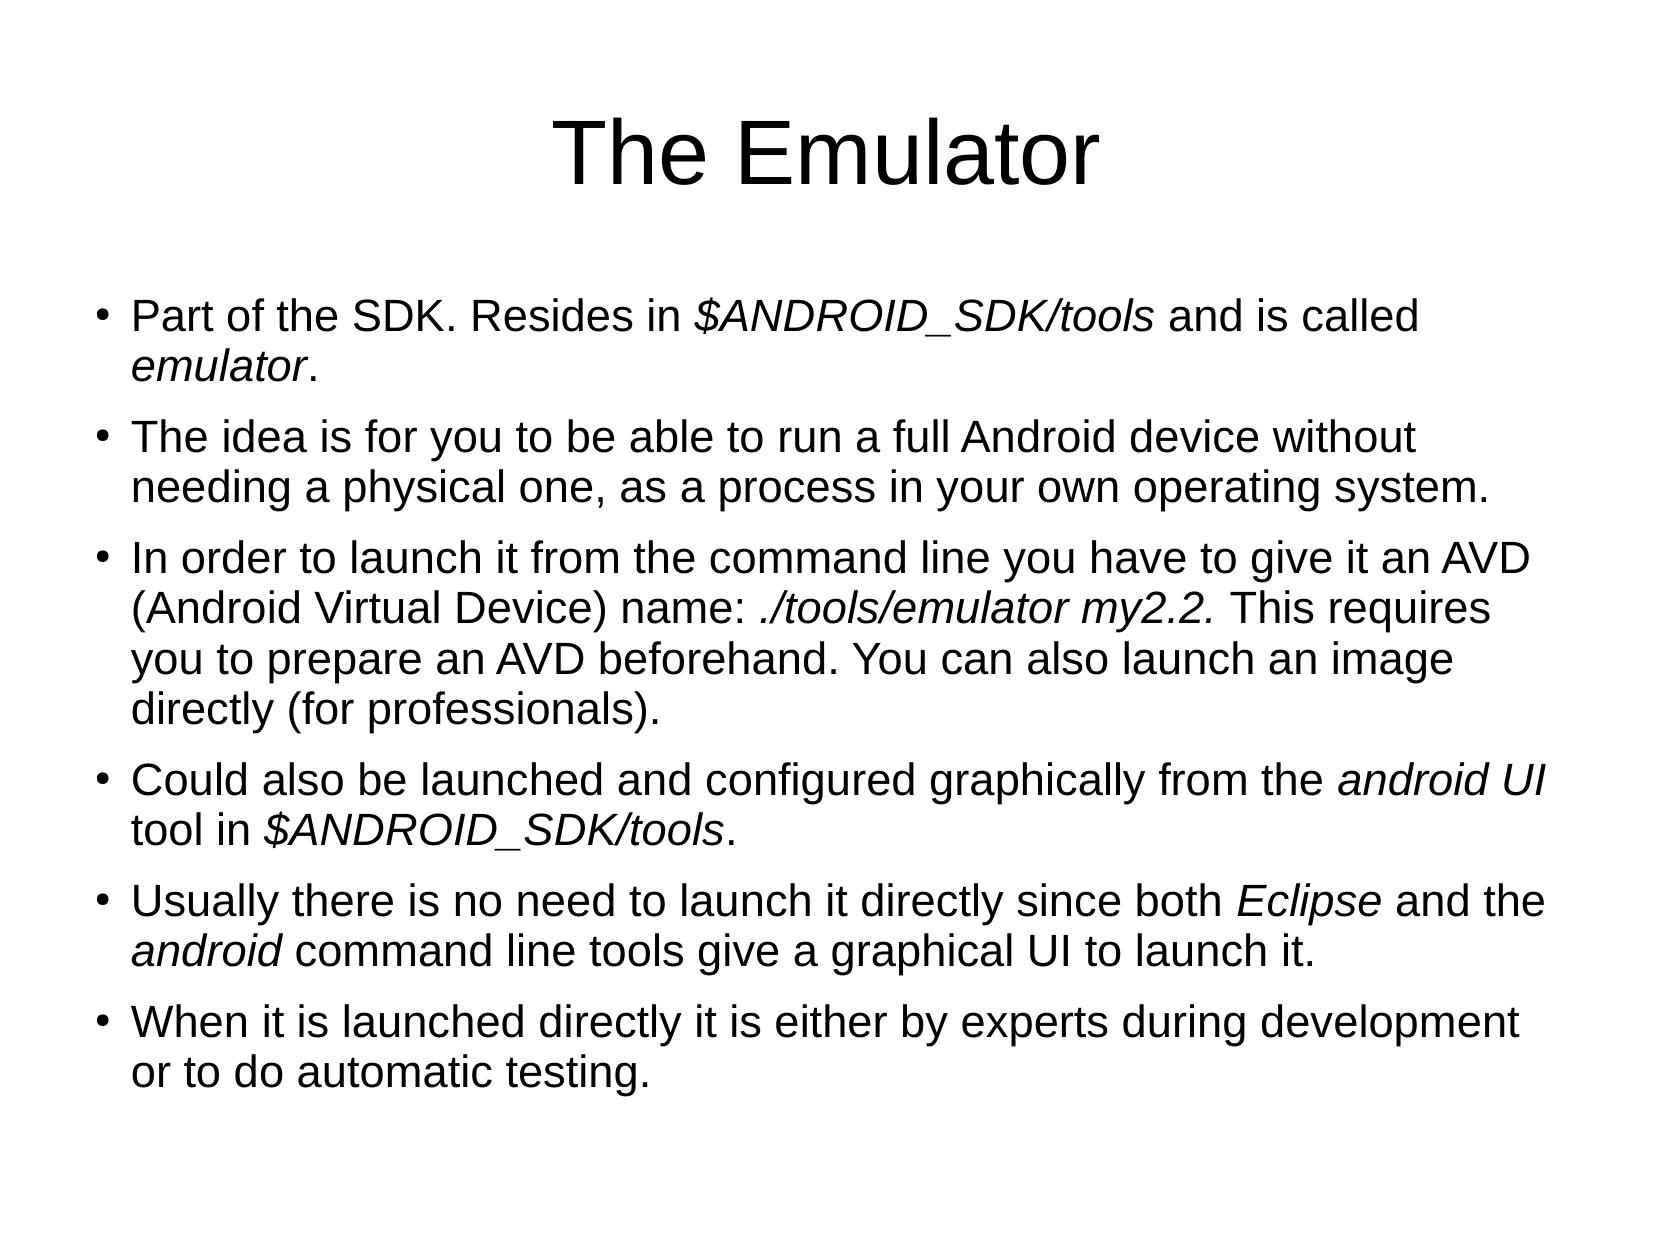

# The Emulator
Part of the SDK. Resides in $ANDROID_SDK/tools and is called emulator.
The idea is for you to be able to run a full Android device without needing a physical one, as a process in your own operating system.
In order to launch it from the command line you have to give it an AVD (Android Virtual Device) name: ./tools/emulator my2.2. This requires you to prepare an AVD beforehand. You can also launch an image directly (for professionals).
Could also be launched and configured graphically from the android UI tool in $ANDROID_SDK/tools.
Usually there is no need to launch it directly since both Eclipse and the android command line tools give a graphical UI to launch it.
When it is launched directly it is either by experts during development or to do automatic testing.